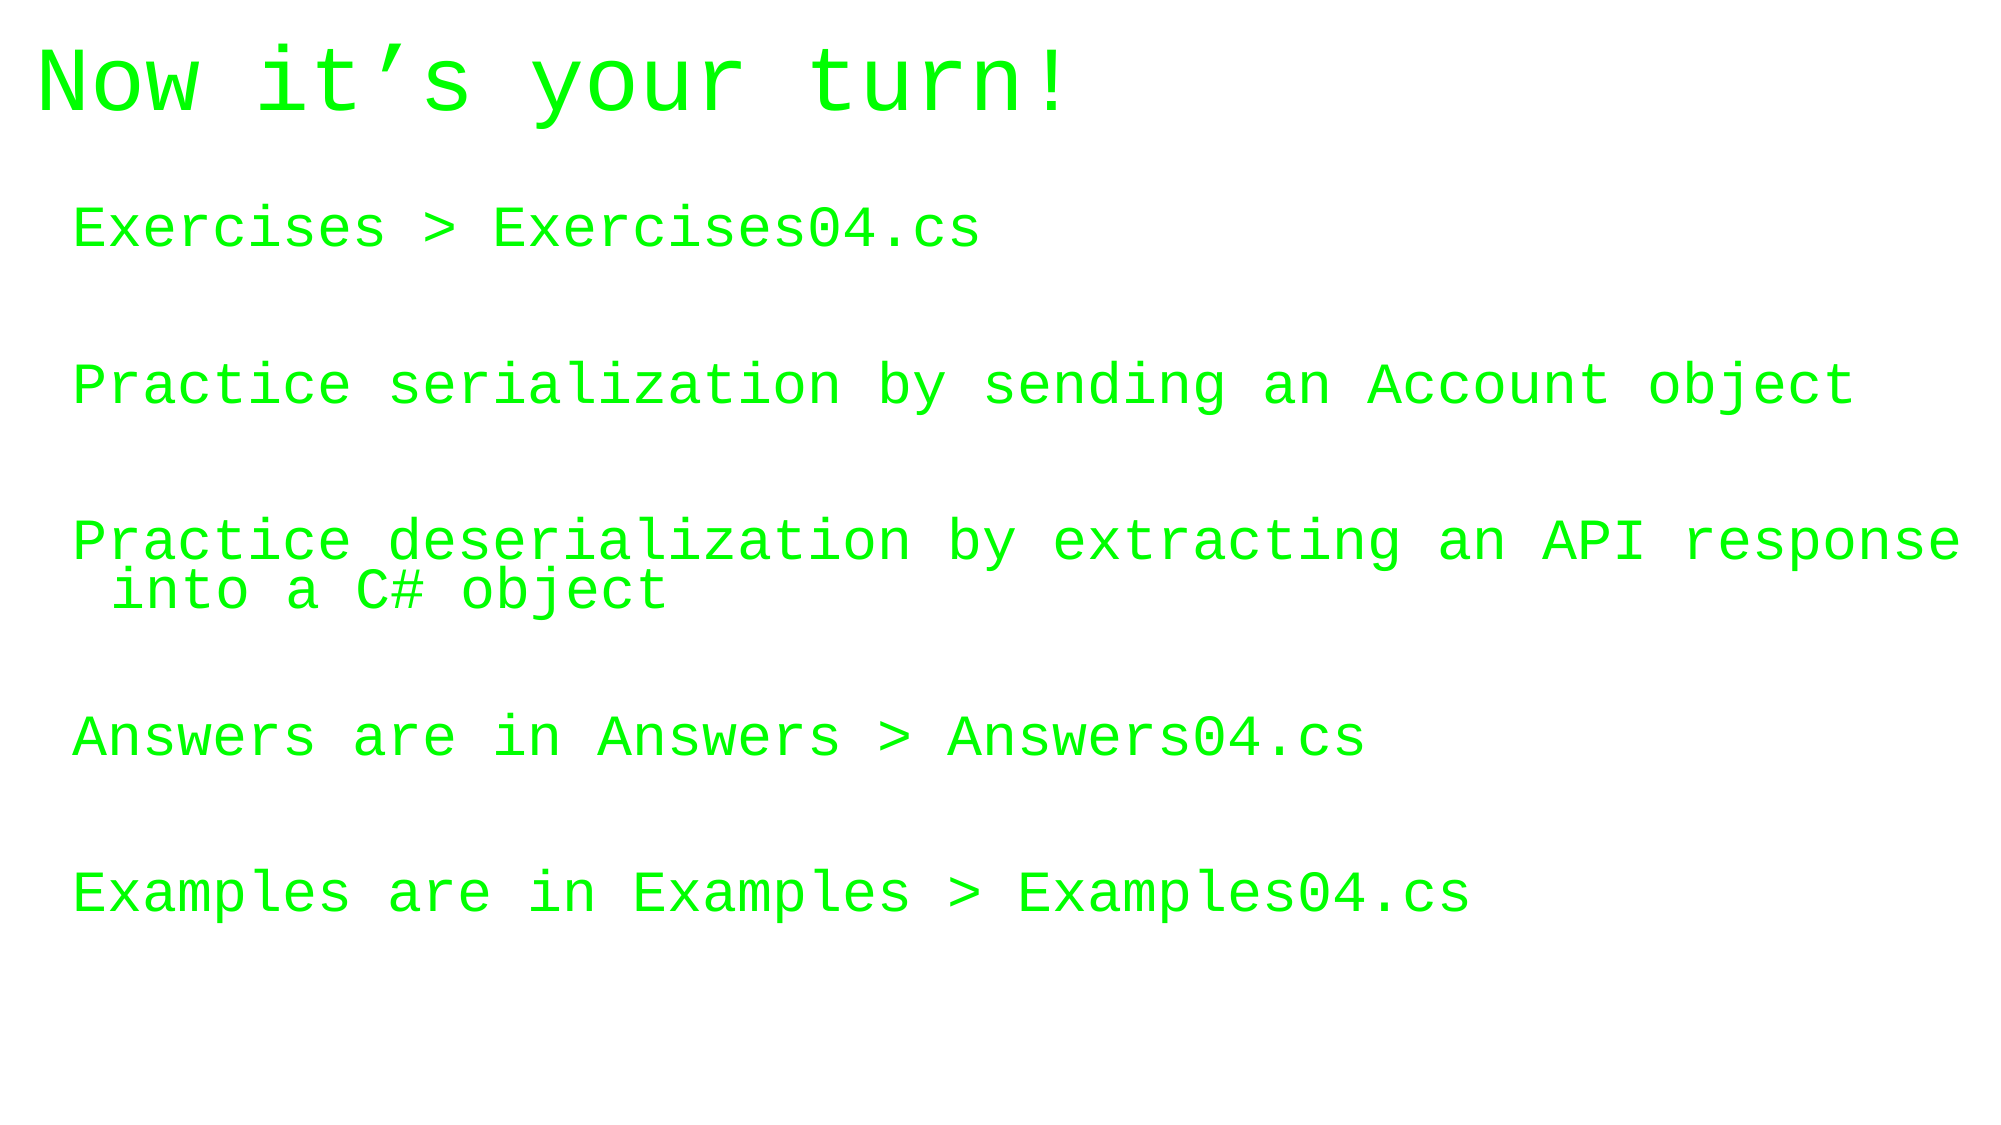

# Now it’s your turn!
Exercises > Exercises04.cs
Practice serialization by sending an Account object
Practice deserialization by extracting an API response into a C# object
Answers are in Answers > Answers04.cs
Examples are in Examples > Examples04.cs